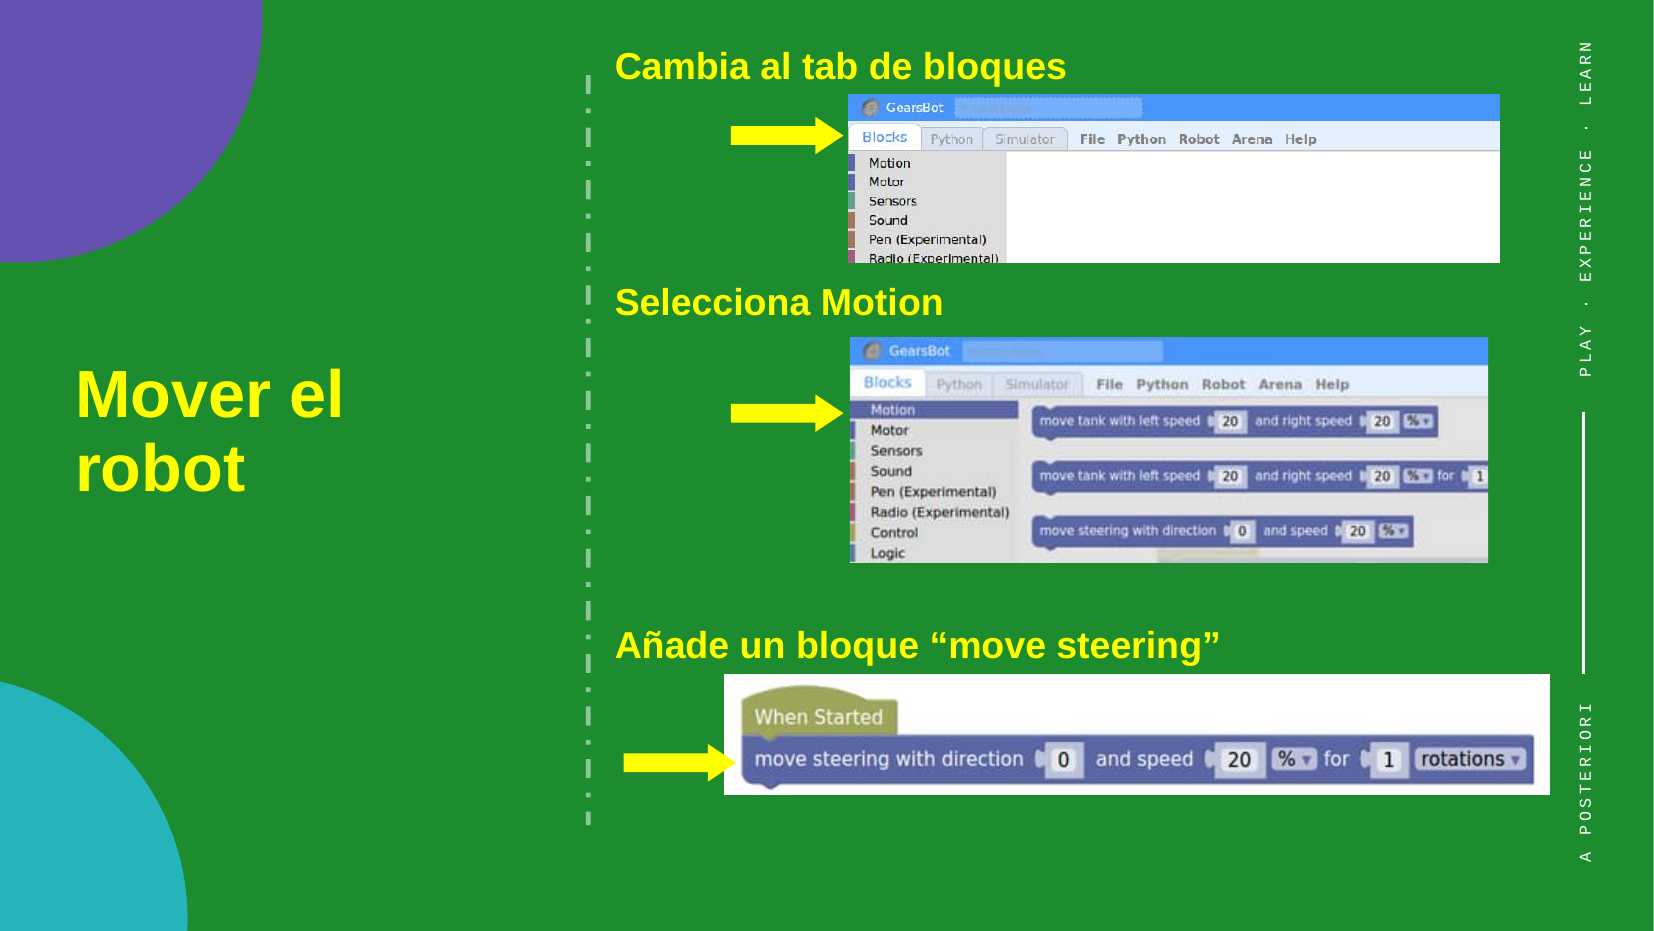

Cambia al tab de bloques
Selecciona Motion
# Mover el robot
Añade un bloque “move steering”